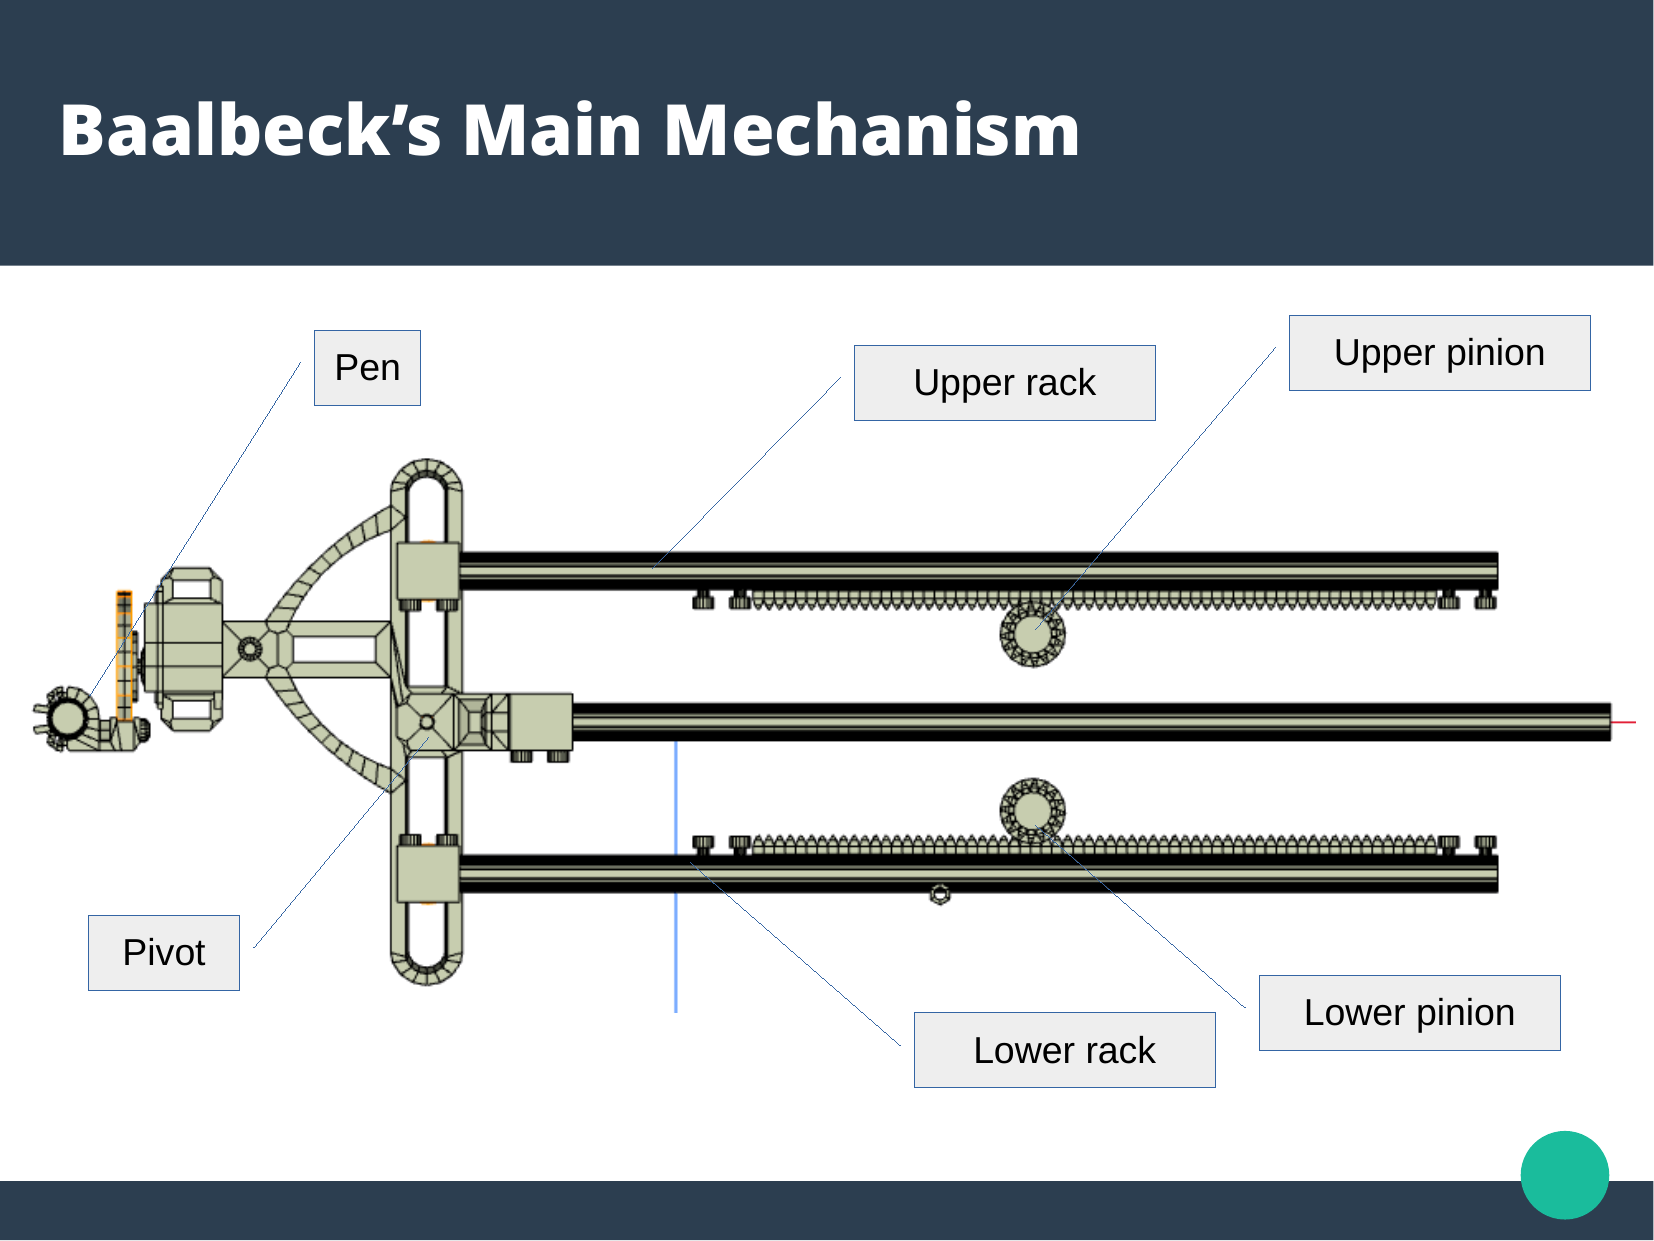

# Baalbeck’s Main Mechanism
Upper pinion
Pen
Upper rack
Pivot
Lower pinion
Lower rack